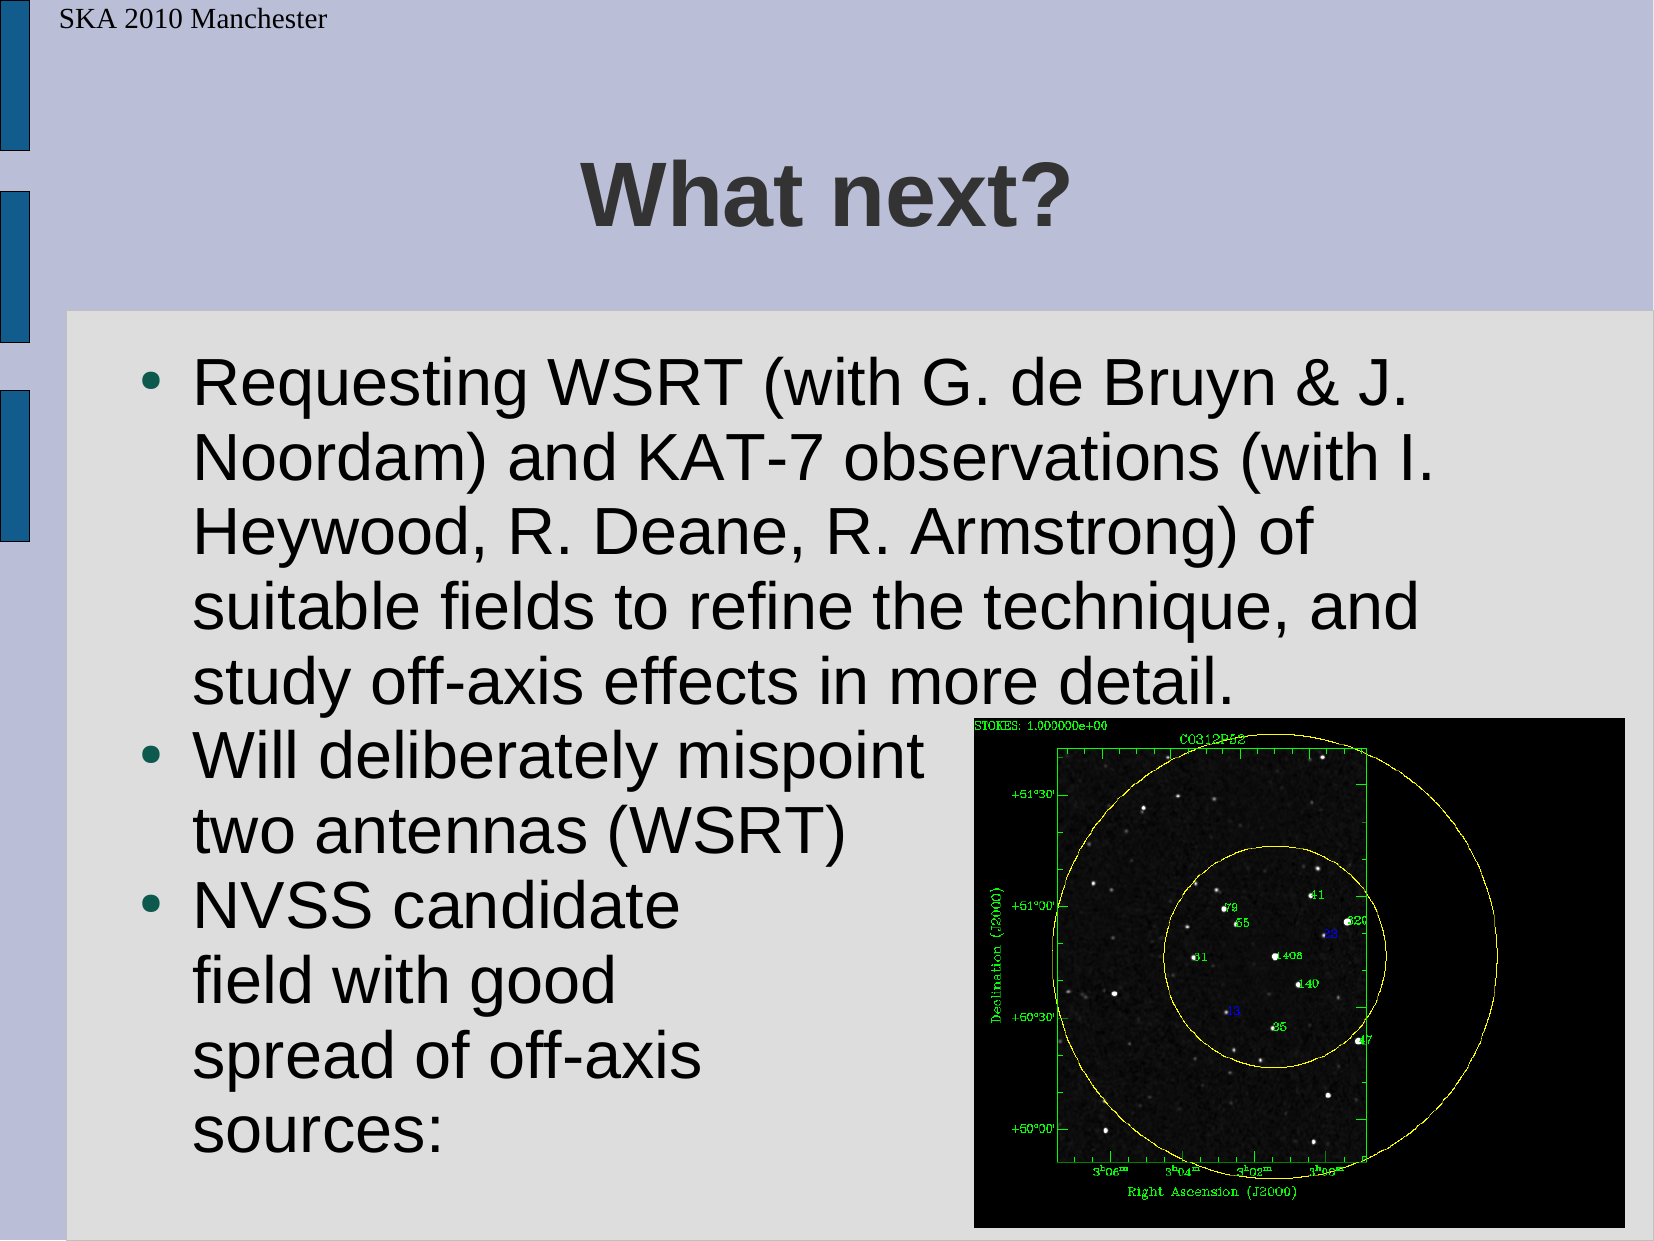

SKA 2010 Manchester
# What next?
Requesting WSRT (with G. de Bruyn & J. Noordam) and KAT-7 observations (with I. Heywood, R. Deane, R. Armstrong) of suitable fields to refine the technique, and study off-axis effects in more detail.
Will deliberately mispoint
two antennas (WSRT)
NVSS candidate
field with good
spread of off-axis
sources: